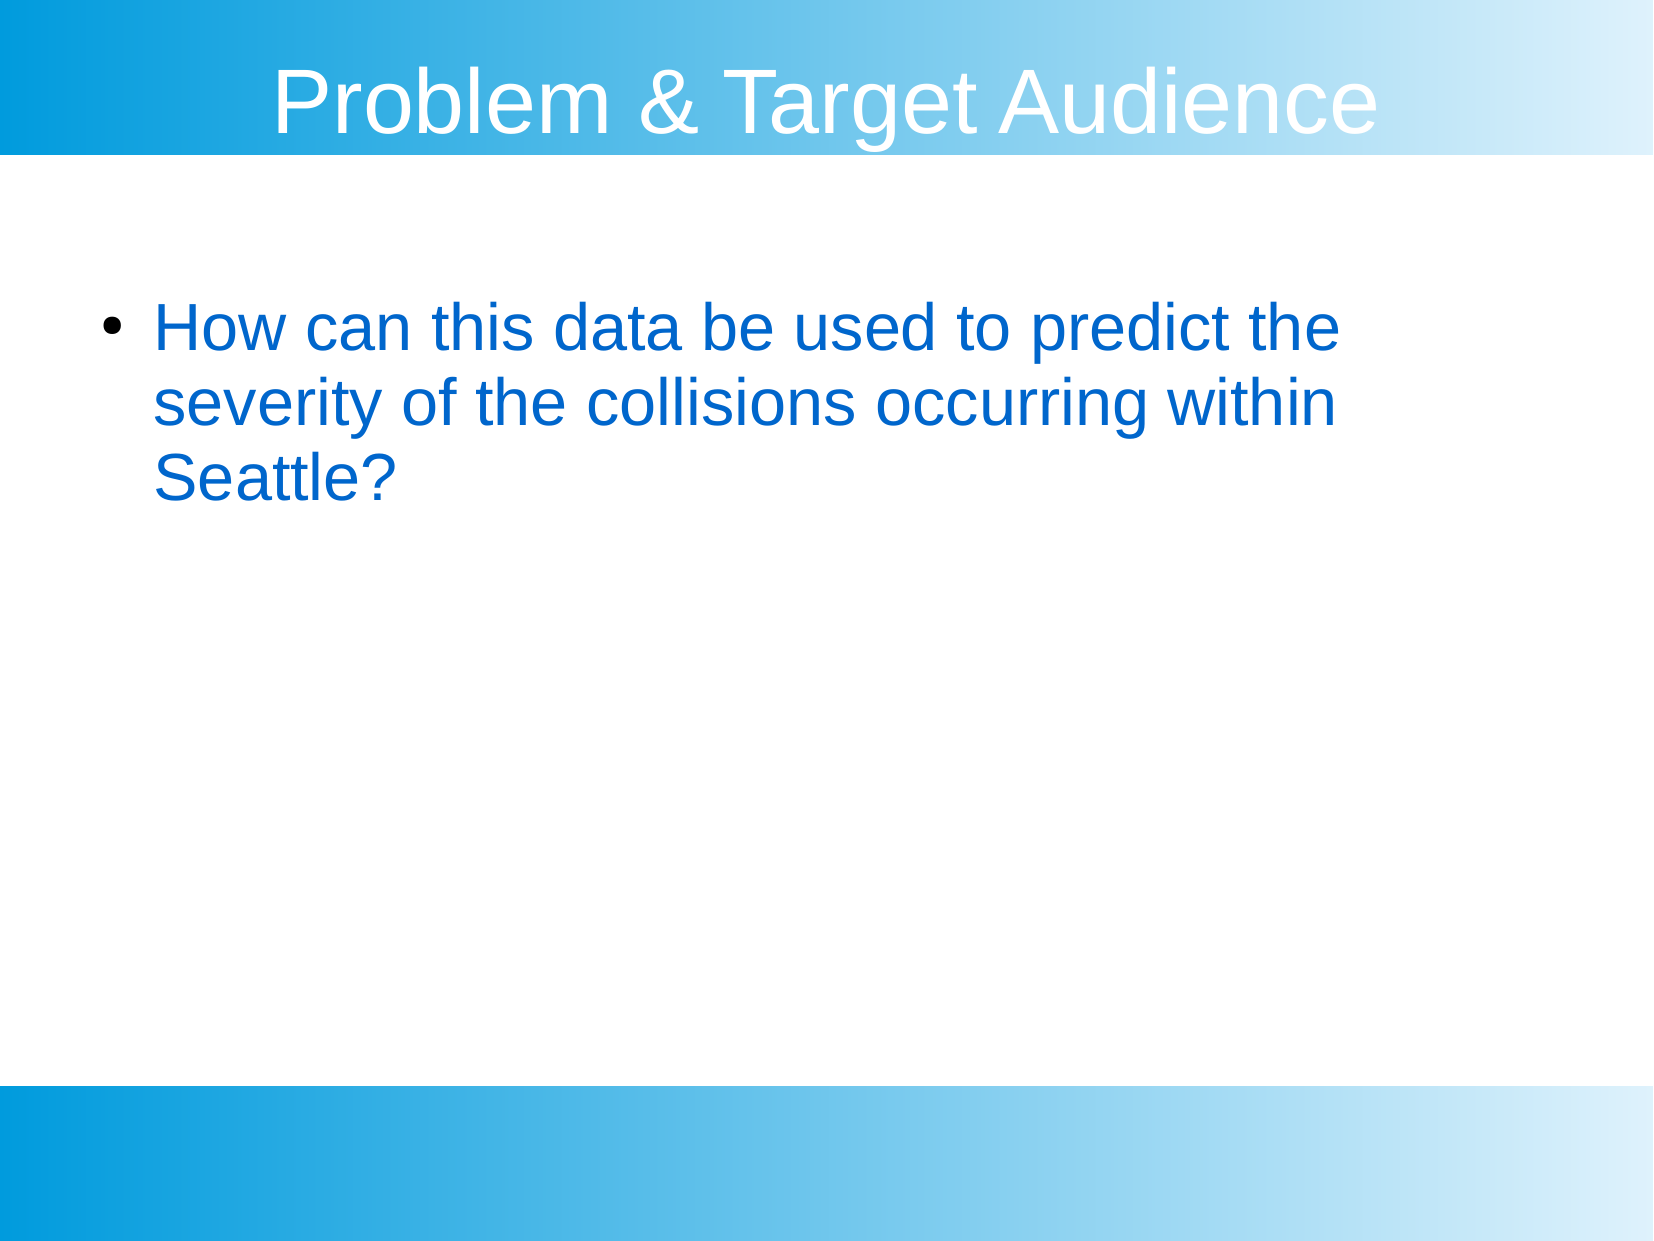

# Problem & Target Audience
How can this data be used to predict the severity of the collisions occurring within Seattle?